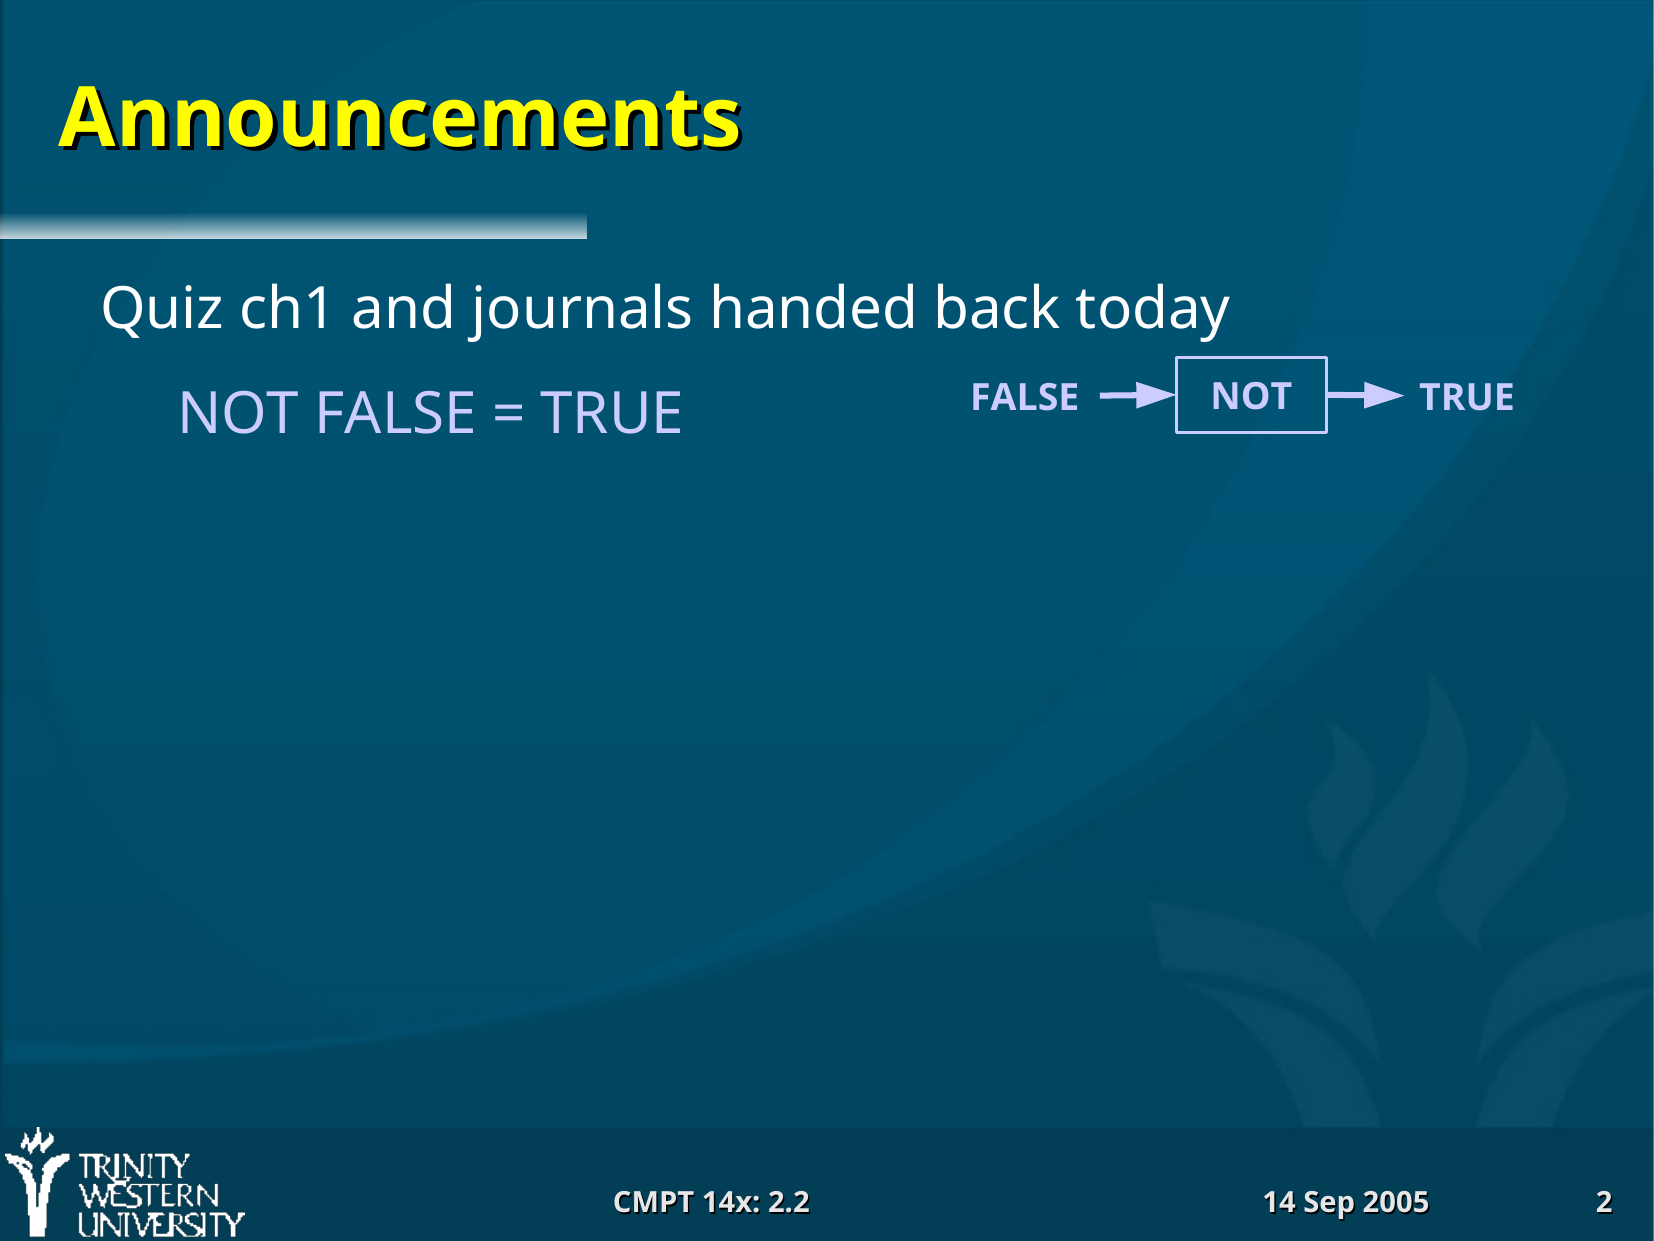

# Announcements
Quiz ch1 and journals handed back today
NOT FALSE = TRUE
NOT
FALSE
TRUE
CMPT 14x: 2.2
14 Sep 2005
2